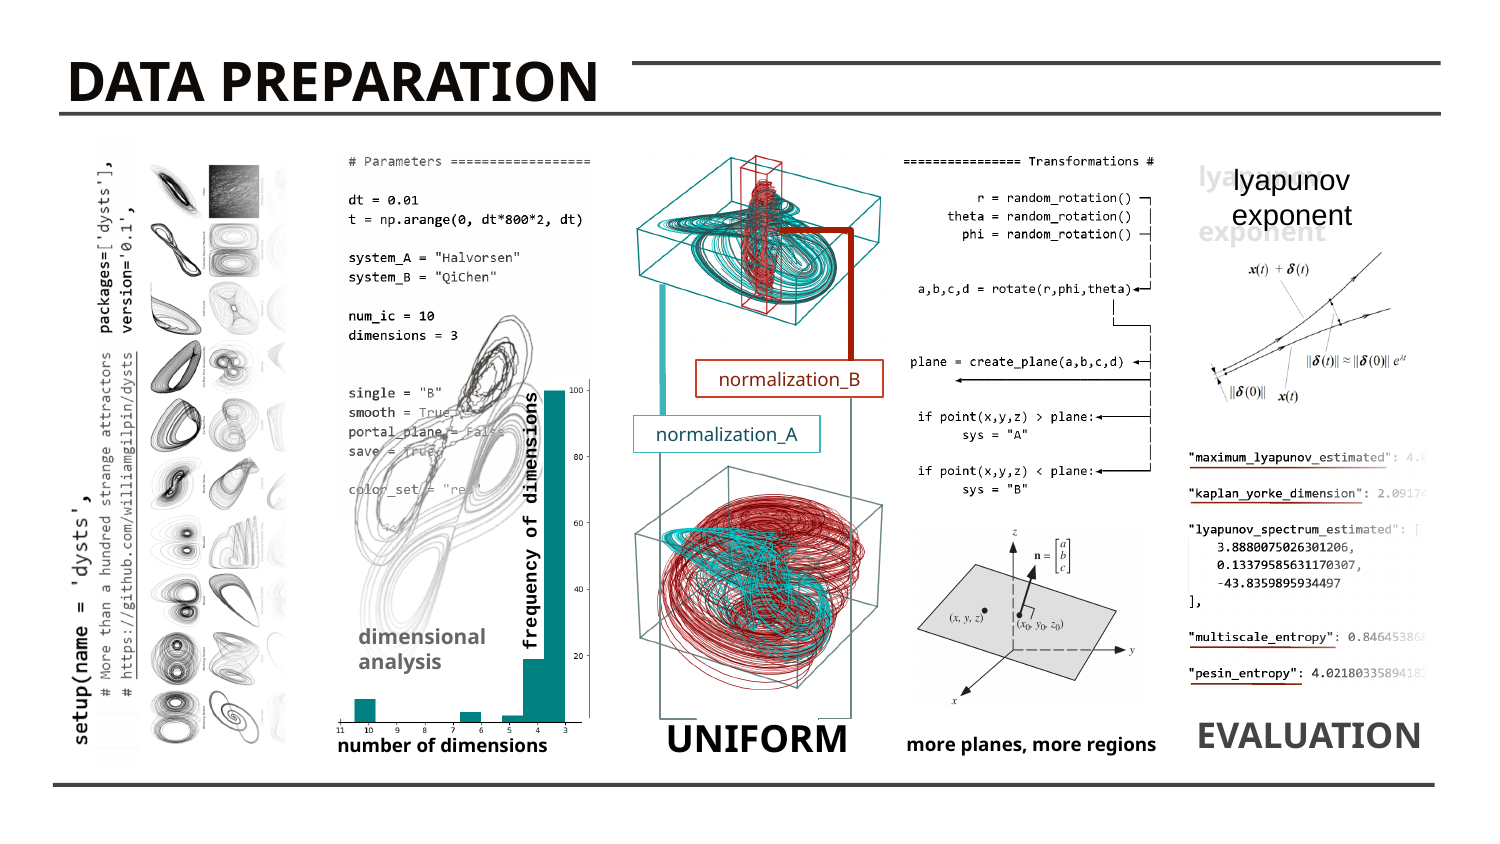

# DATA PREPARATION chaotic systems
lyapunov
exponent
lyapunov
exponent
normalization_B
normalization_A
frequency of dimensions
dimensional
analysis
EVALUATION
UNIFORM
more planes, more regions
number of dimensions